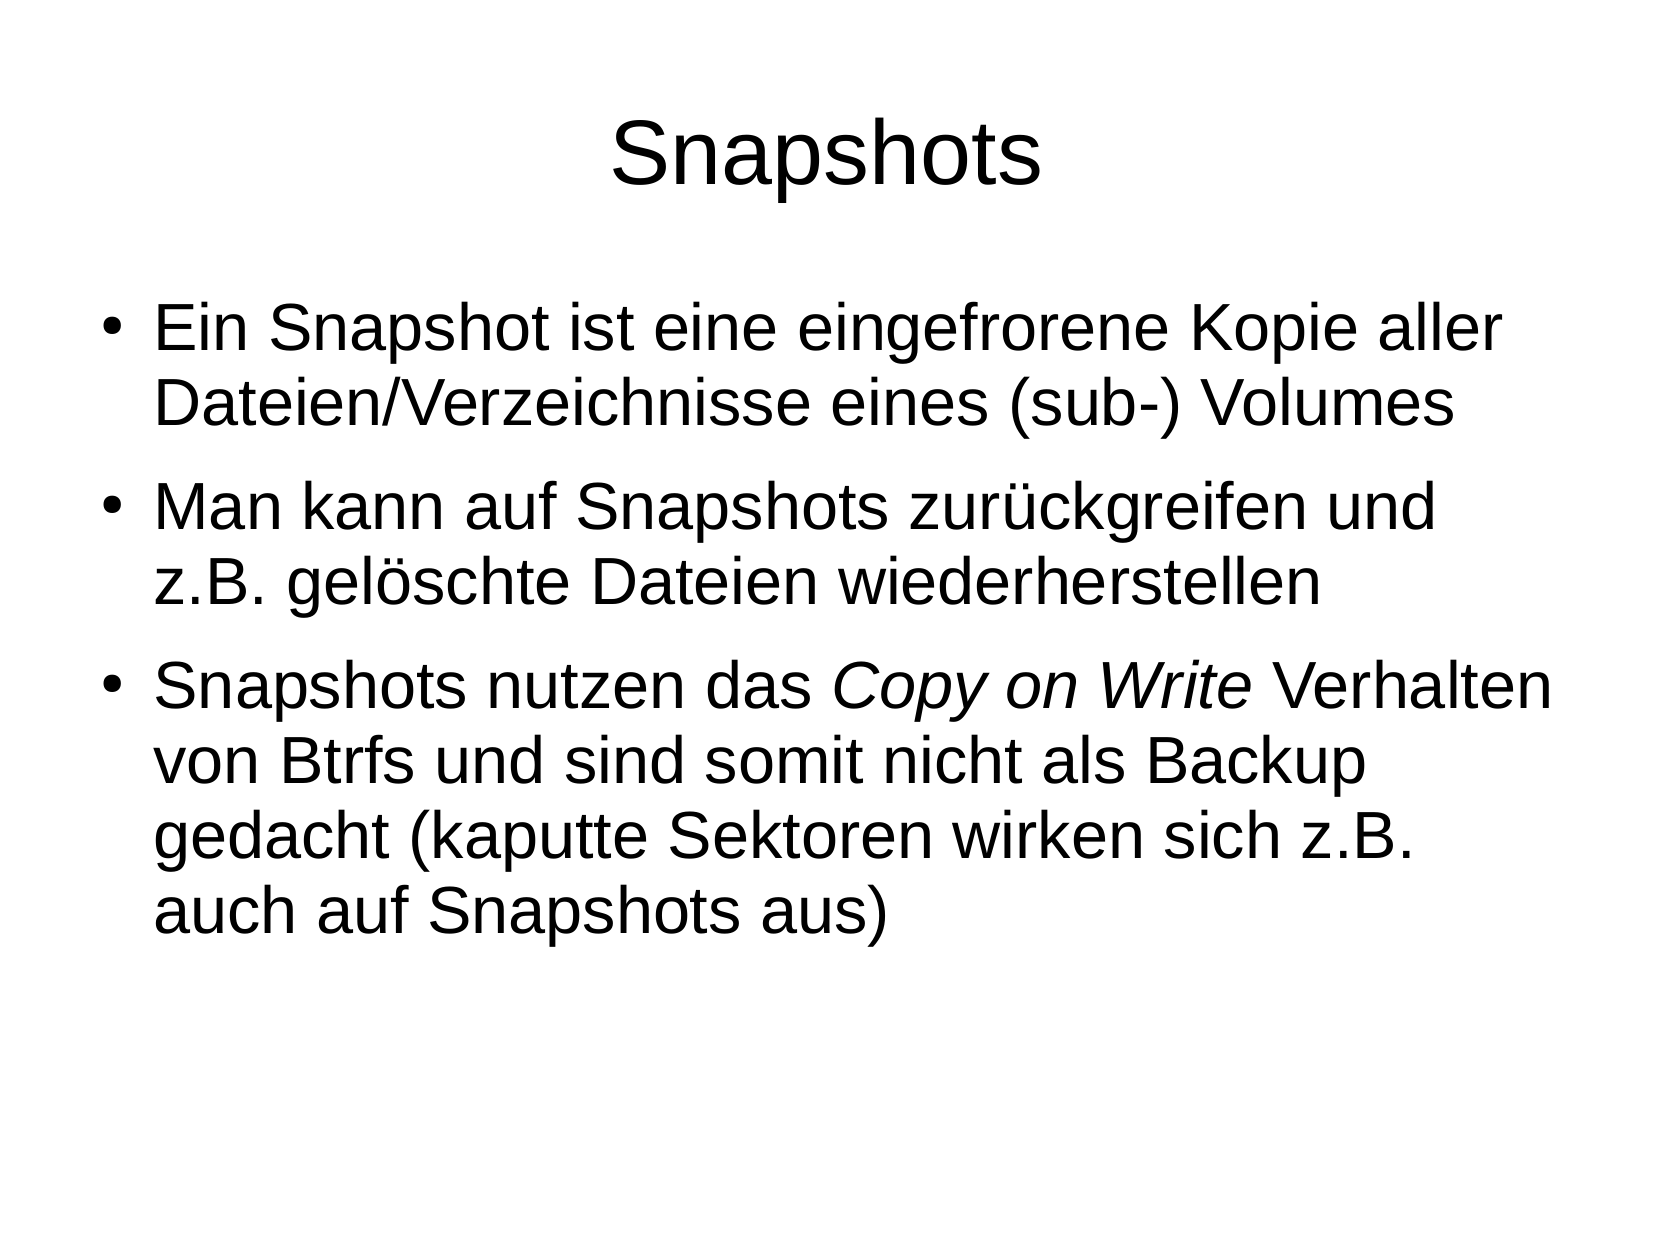

# Snapshots
Ein Snapshot ist eine eingefrorene Kopie aller Dateien/Verzeichnisse eines (sub-) Volumes
Man kann auf Snapshots zurückgreifen und z.B. gelöschte Dateien wiederherstellen
Snapshots nutzen das Copy on Write Verhalten von Btrfs und sind somit nicht als Backup gedacht (kaputte Sektoren wirken sich z.B. auch auf Snapshots aus)